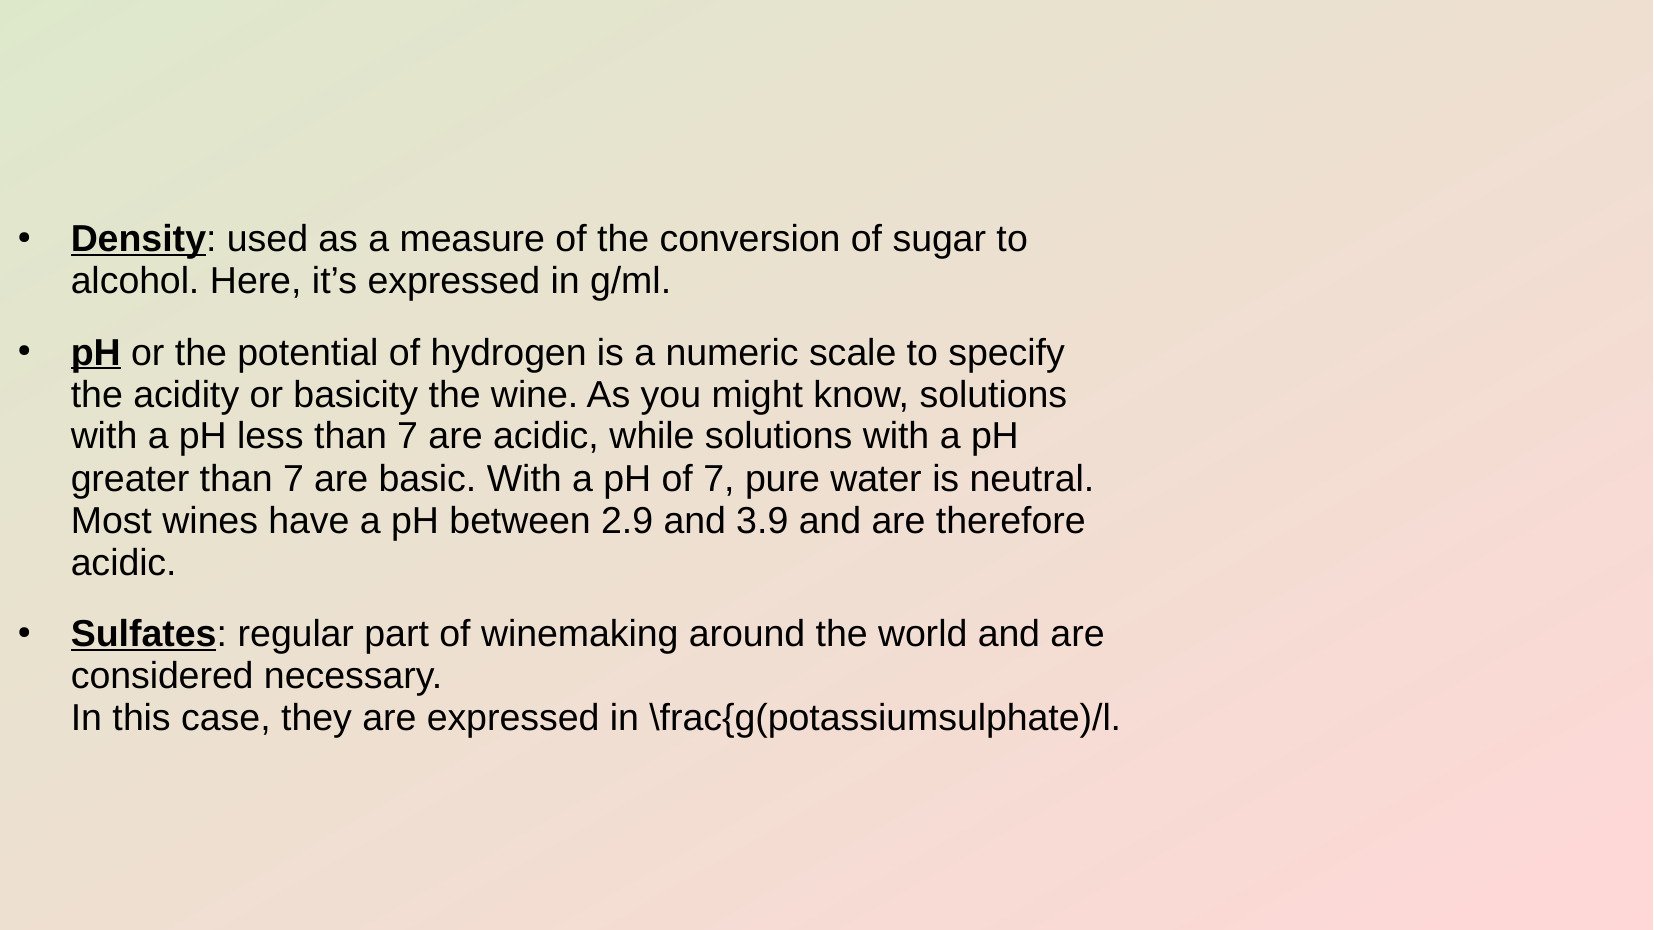

#
Density: used as a measure of the conversion of sugar to alcohol. Here, it’s expressed in g/ml.
pH or the potential of hydrogen is a numeric scale to specify the acidity or basicity the wine. As you might know, solutions with a pH less than 7 are acidic, while solutions with a pH greater than 7 are basic. With a pH of 7, pure water is neutral. Most wines have a pH between 2.9 and 3.9 and are therefore acidic.
Sulfates: regular part of winemaking around the world and are considered necessary.
In this case, they are expressed in \frac{g(potassiumsulphate)/l.